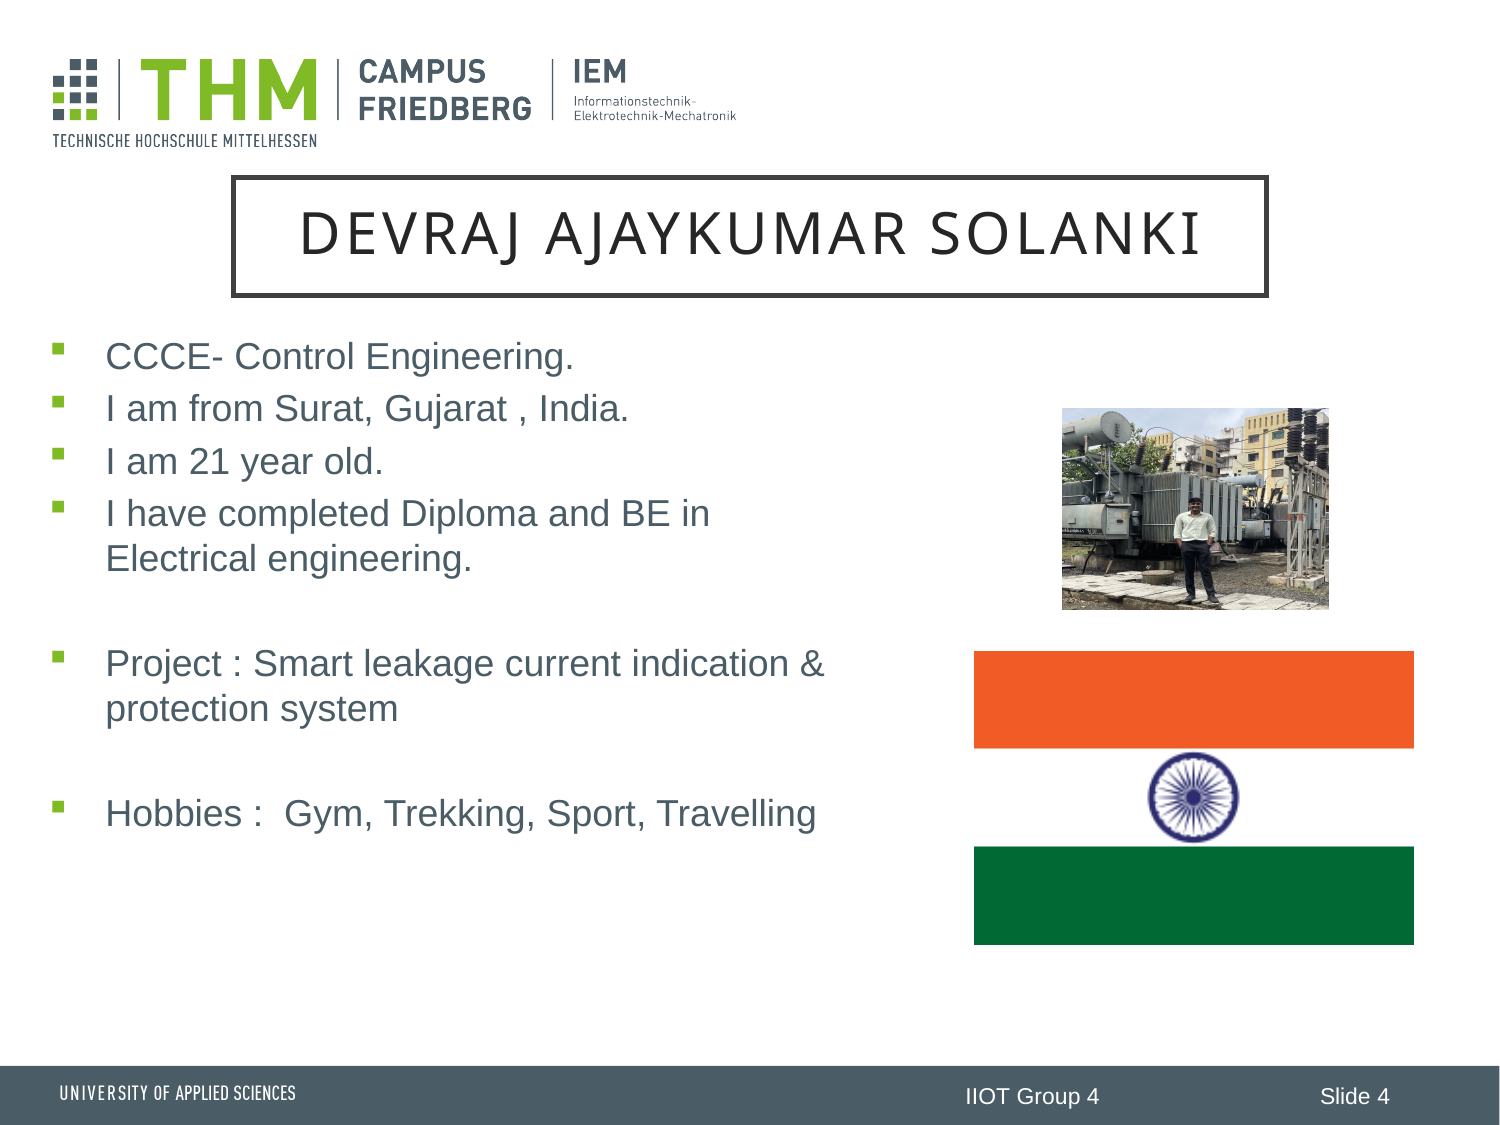

# Devraj ajaykumar solanki
CCCE- Control Engineering.
I am from Surat, Gujarat , India.
I am 21 year old.
I have completed Diploma and BE in Electrical engineering.
Project : Smart leakage current indication & protection system
Hobbies : Gym, Trekking, Sport, Travelling